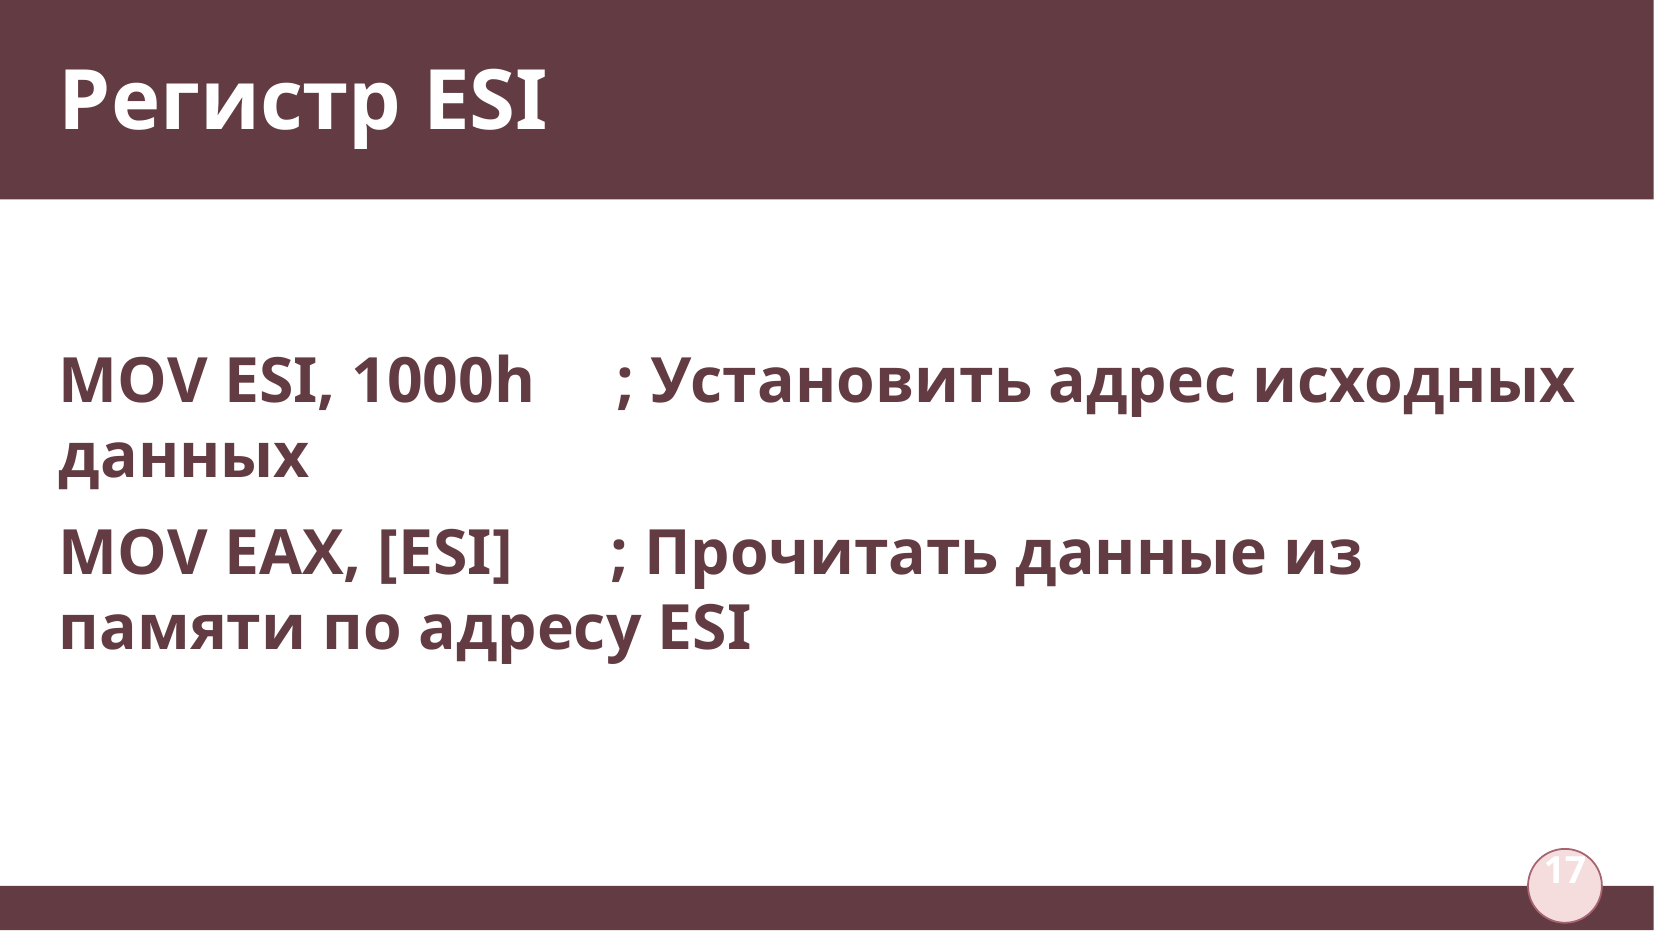

# Регистр ESI
MOV ESI, 1000h ; Установить адрес исходных данных
MOV EAX, [ESI] ; Прочитать данные из памяти по адресу ESI